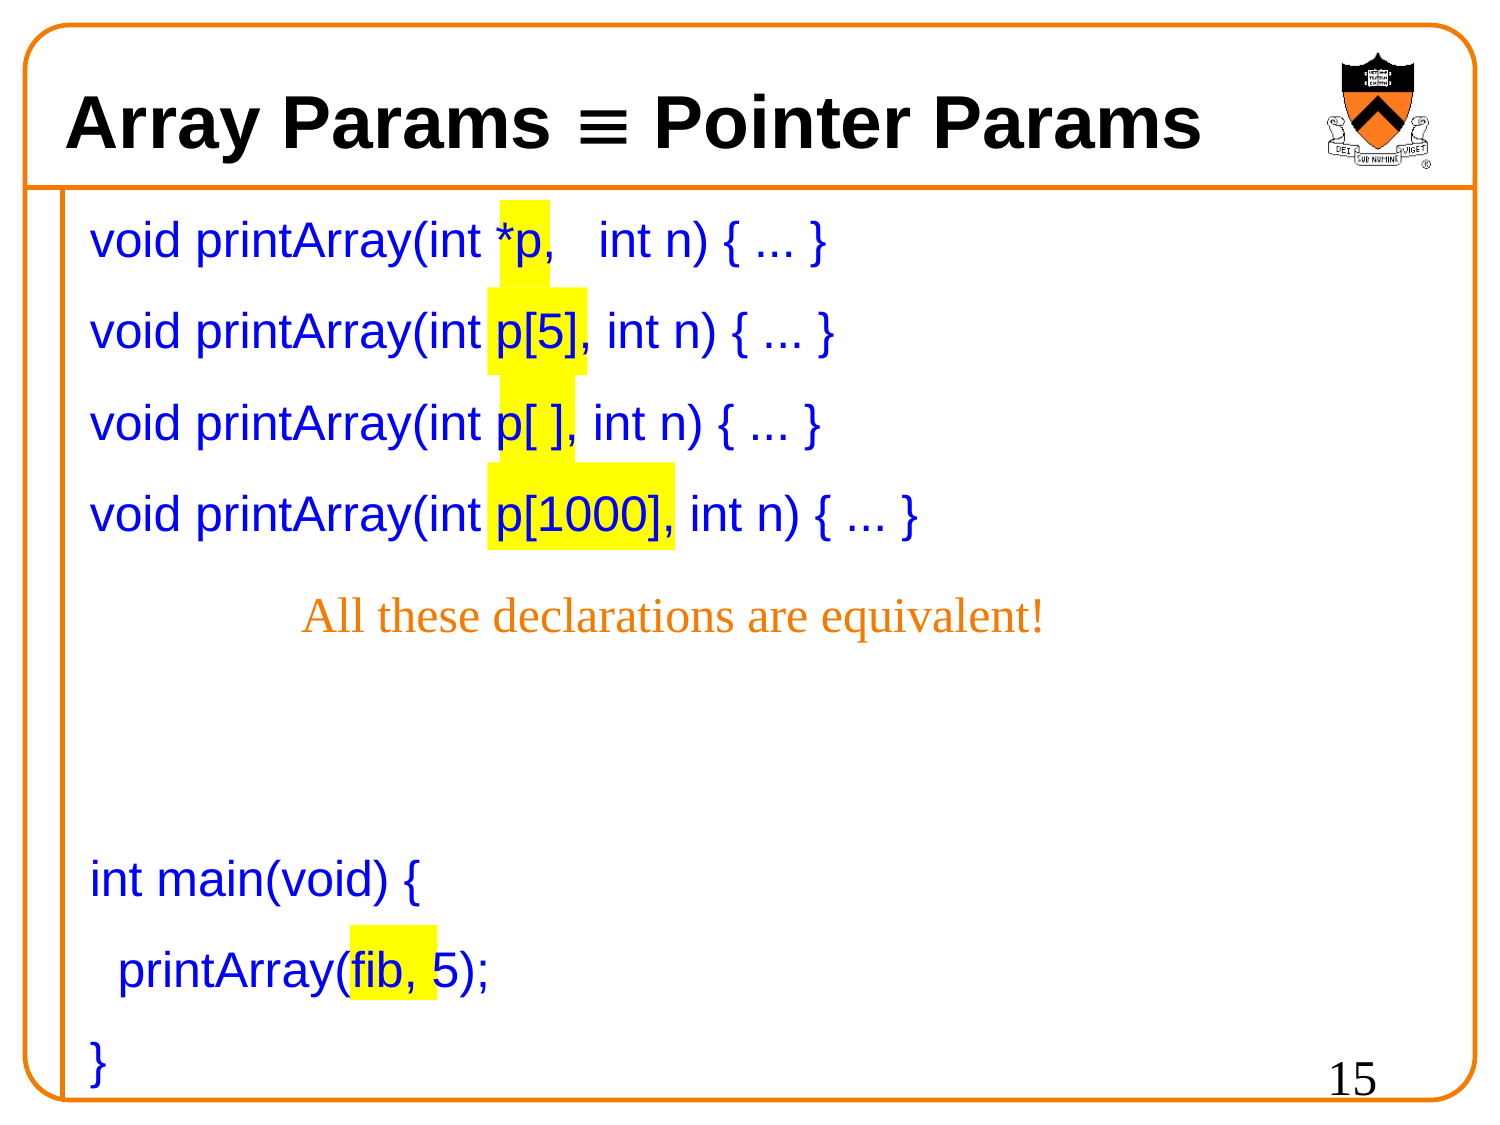

# Array Params  Pointer Params
void printArray(int *p, int n) { ... }
void printArray(int p[5], int n) { ... }
void printArray(int p[ ], int n) { ... }
void printArray(int p[1000], int n) { ... }
int main(void) {
 printArray(fib, 5);
}
All these declarations are equivalent!
15